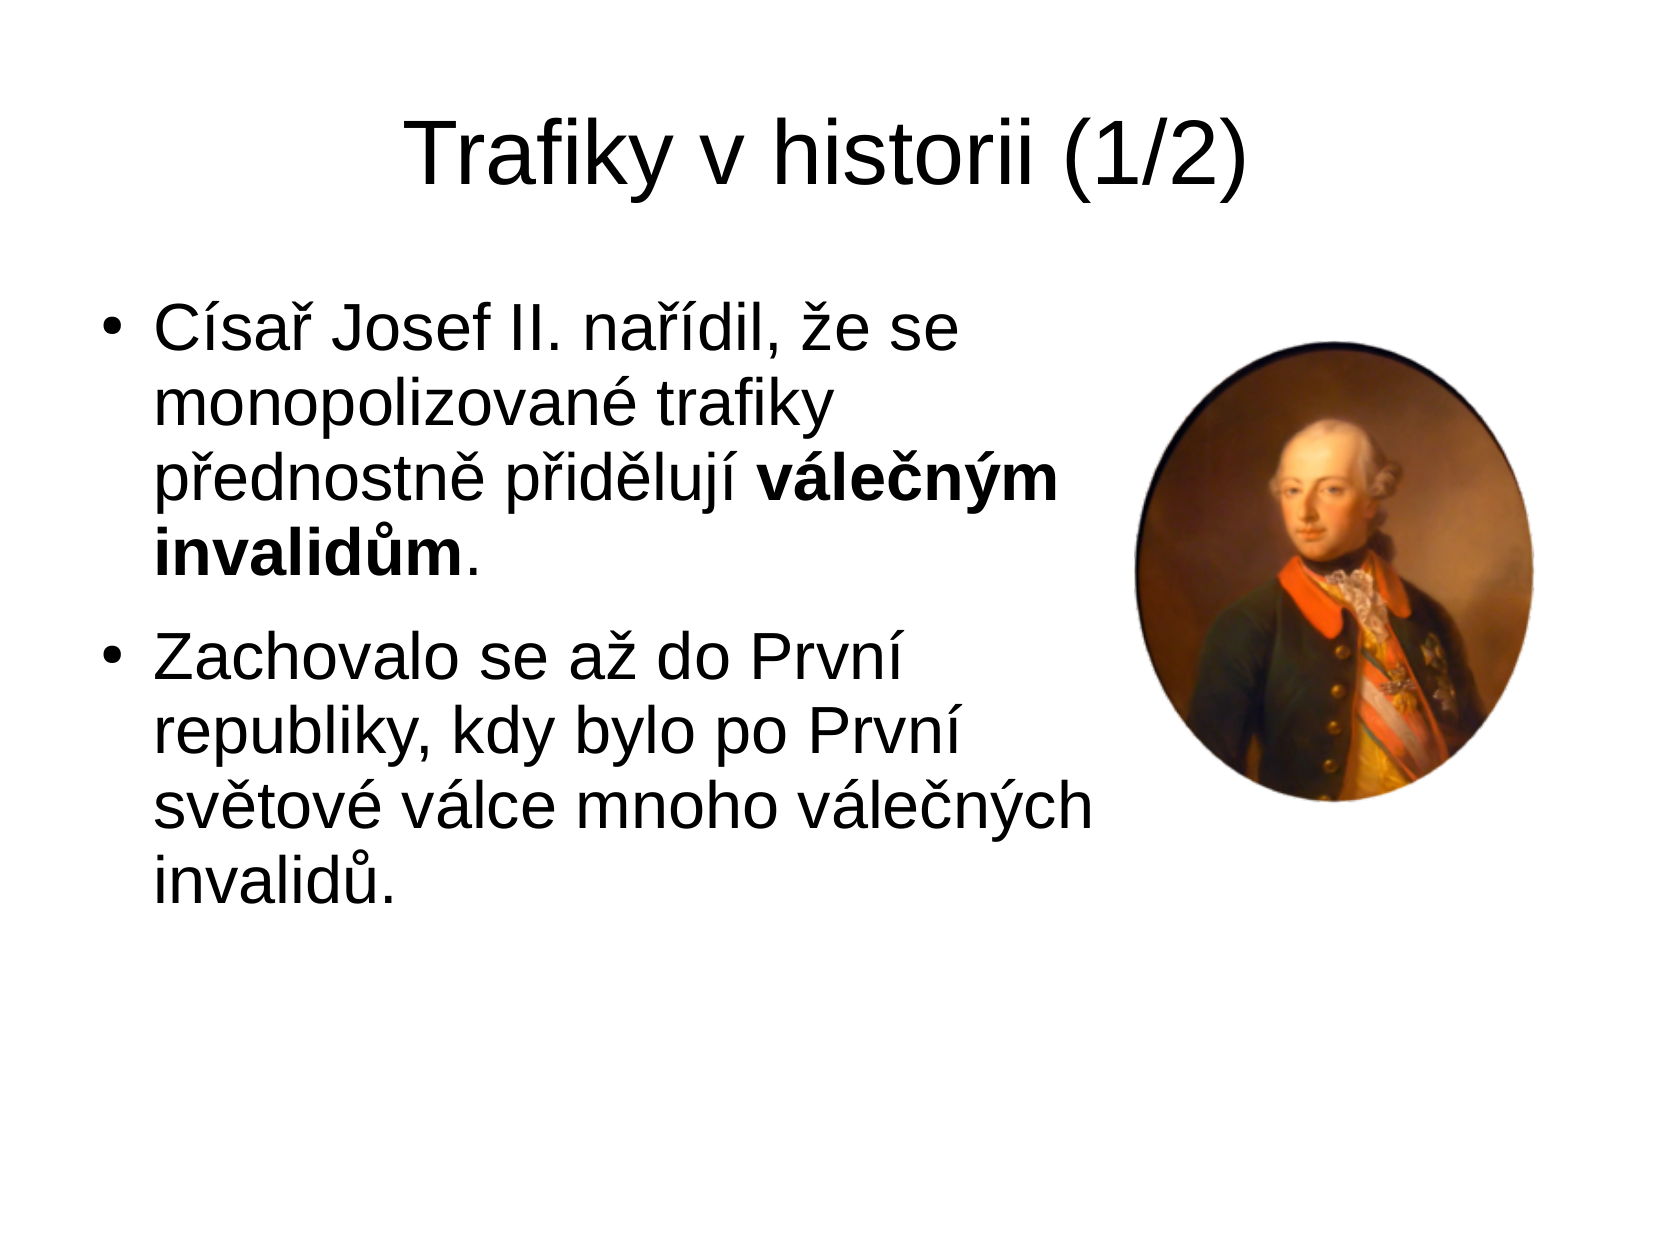

# Trafiky v historii (1/2)
Císař Josef II. nařídil, že se monopolizované trafiky přednostně přidělují válečným invalidům.
Zachovalo se až do První republiky, kdy bylo po První světové válce mnoho válečných invalidů.